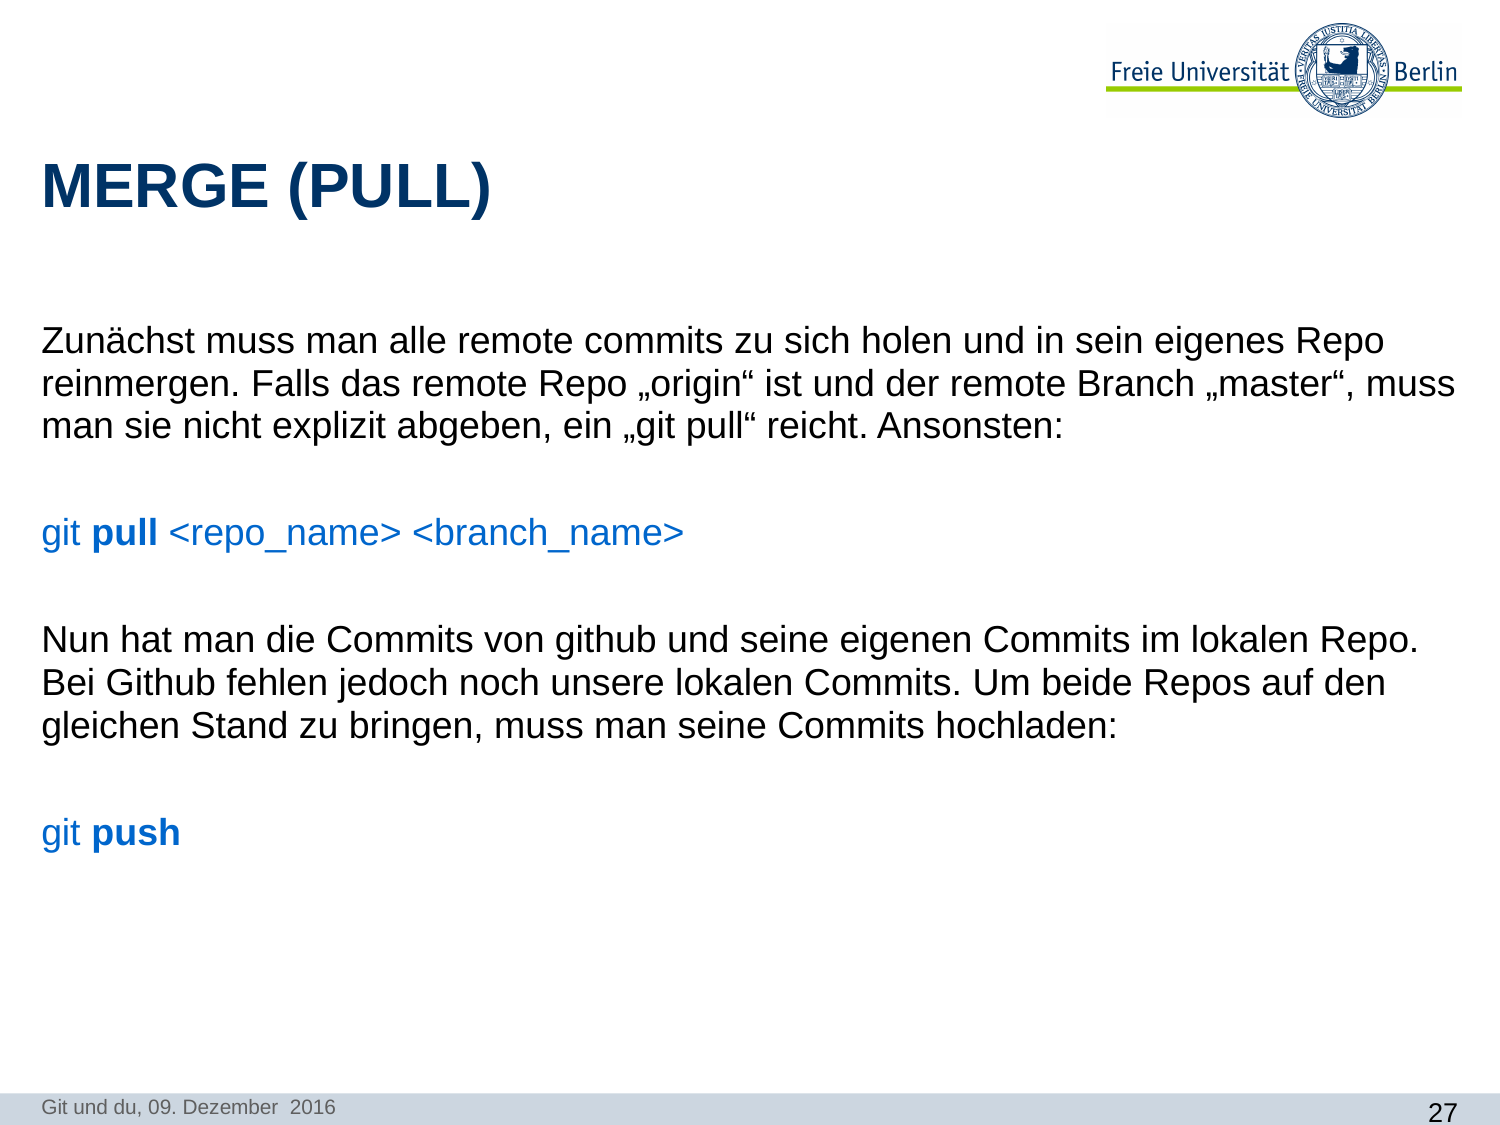

# MERGE (PULL)
Zunächst muss man alle remote commits zu sich holen und in sein eigenes Repo reinmergen. Falls das remote Repo „origin“ ist und der remote Branch „master“, muss man sie nicht explizit abgeben, ein „git pull“ reicht. Ansonsten:
git pull <repo_name> <branch_name>
Nun hat man die Commits von github und seine eigenen Commits im lokalen Repo. Bei Github fehlen jedoch noch unsere lokalen Commits. Um beide Repos auf den gleichen Stand zu bringen, muss man seine Commits hochladen:
git push